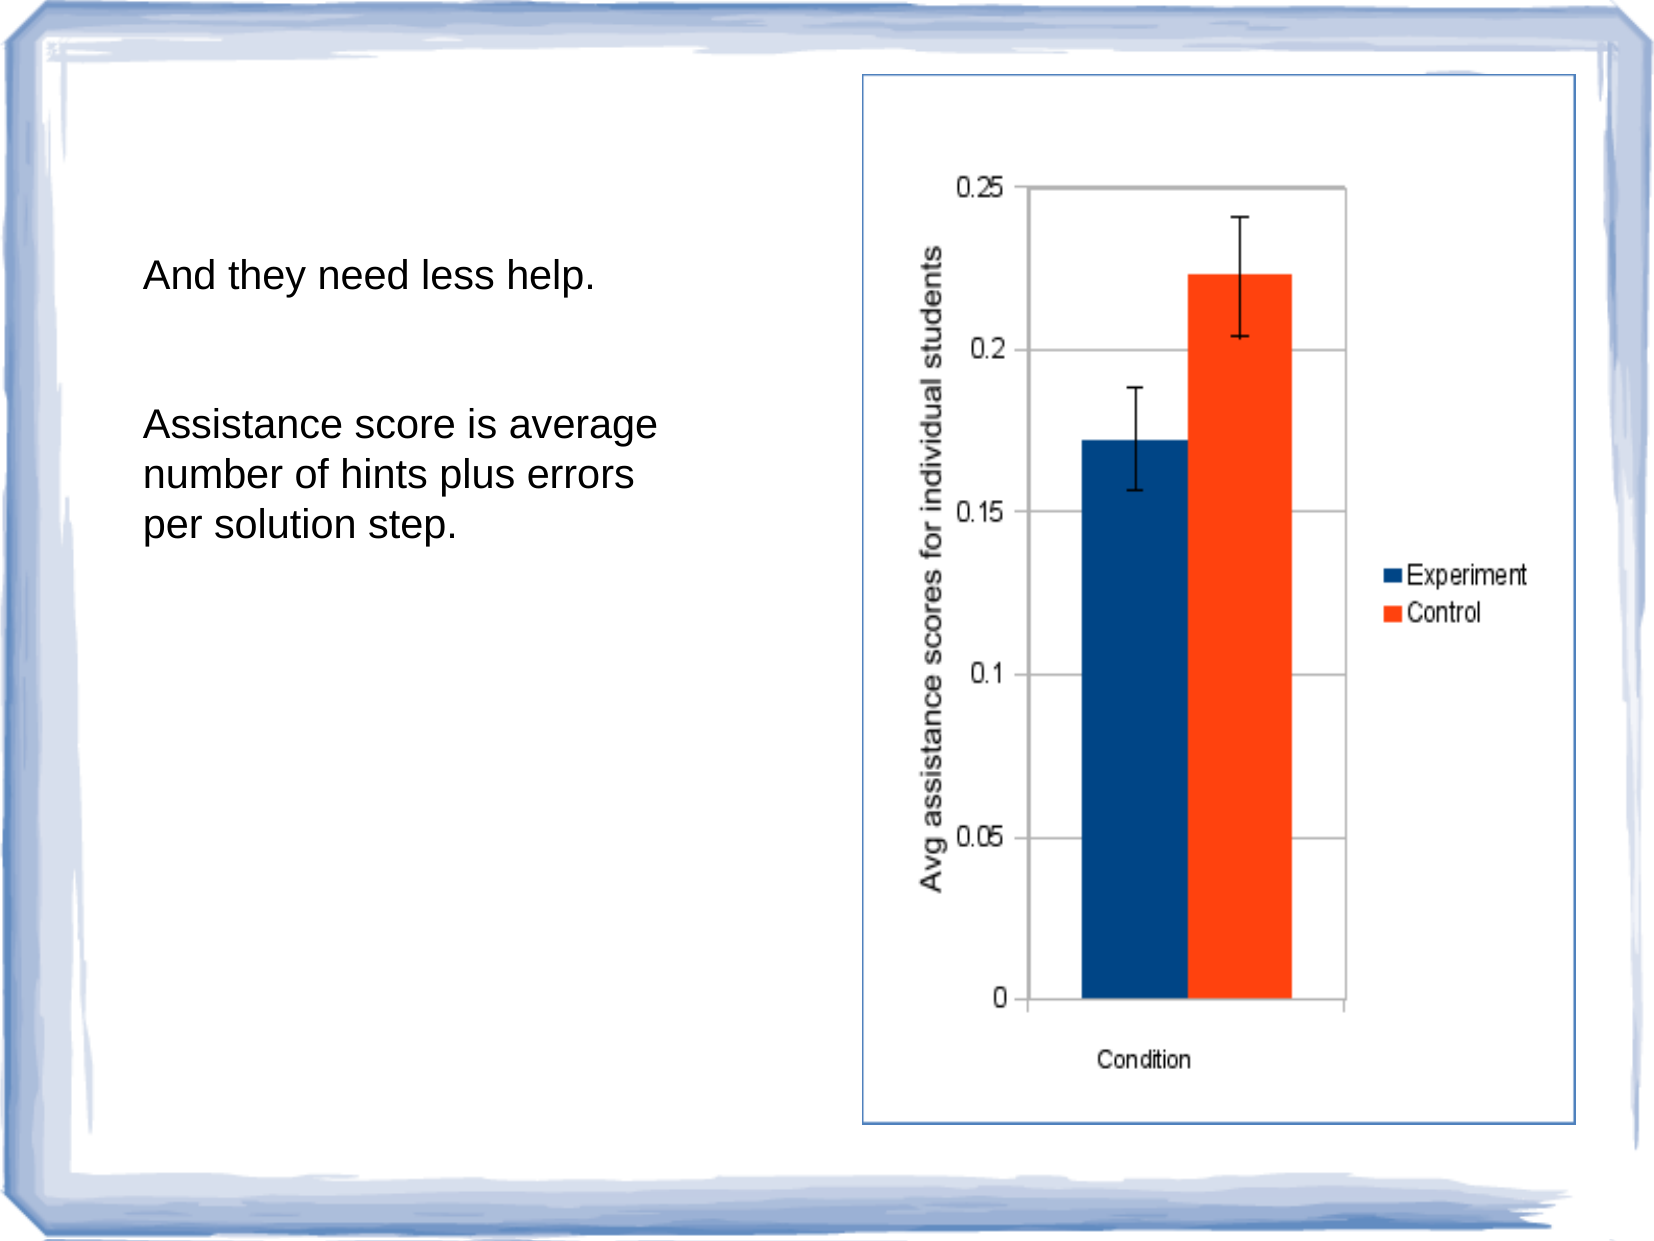

And they need less help.
Assistance score is average number of hints plus errors per solution step.